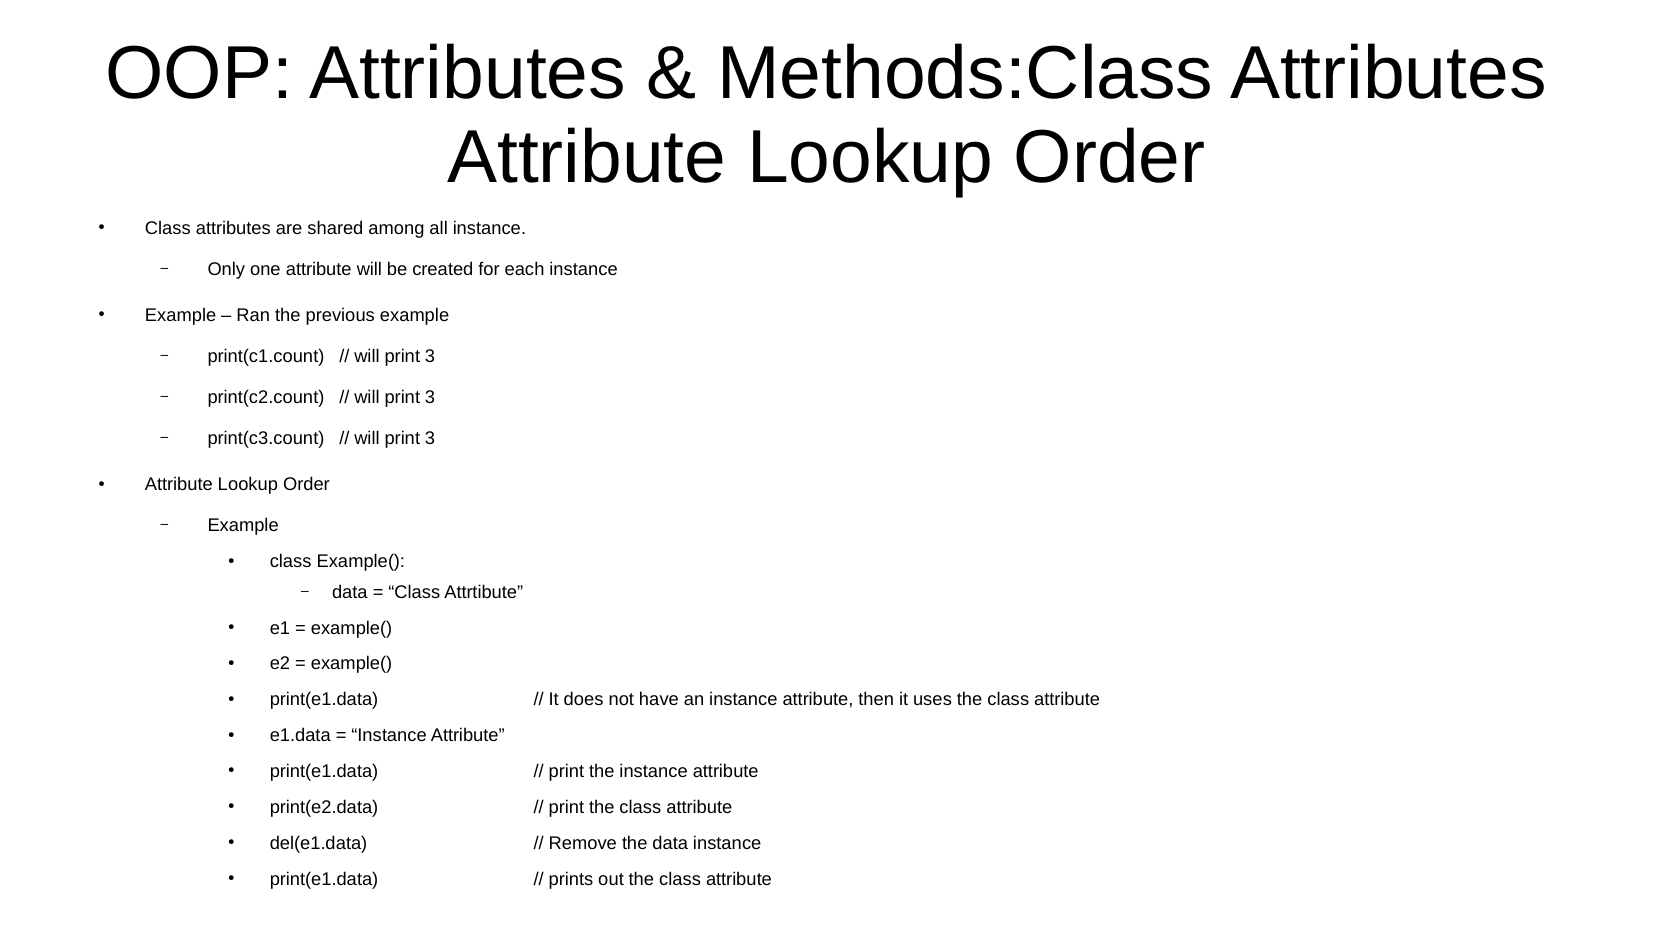

# OOP: Attributes & Methods:Class Attributes Attribute Lookup Order
Class attributes are shared among all instance.
Only one attribute will be created for each instance
Example – Ran the previous example
print(c1.count)			// will print 3
print(c2.count) 			// will print 3
print(c3.count)			// will print 3
Attribute Lookup Order
Example
class Example():
data = “Class Attrtibute”
e1 = example()
e2 = example()
print(e1.data)					 						 	// It does not have an instance attribute, then it uses the class attribute
e1.data = “Instance Attribute”
print(e1.data)					 	 	// print the instance attribute
print(e2.data)					 		 	// print the class attribute
del(e1.data)					 	 	// Remove the data instance
print(e1.data)					 	 	// prints out the class attribute